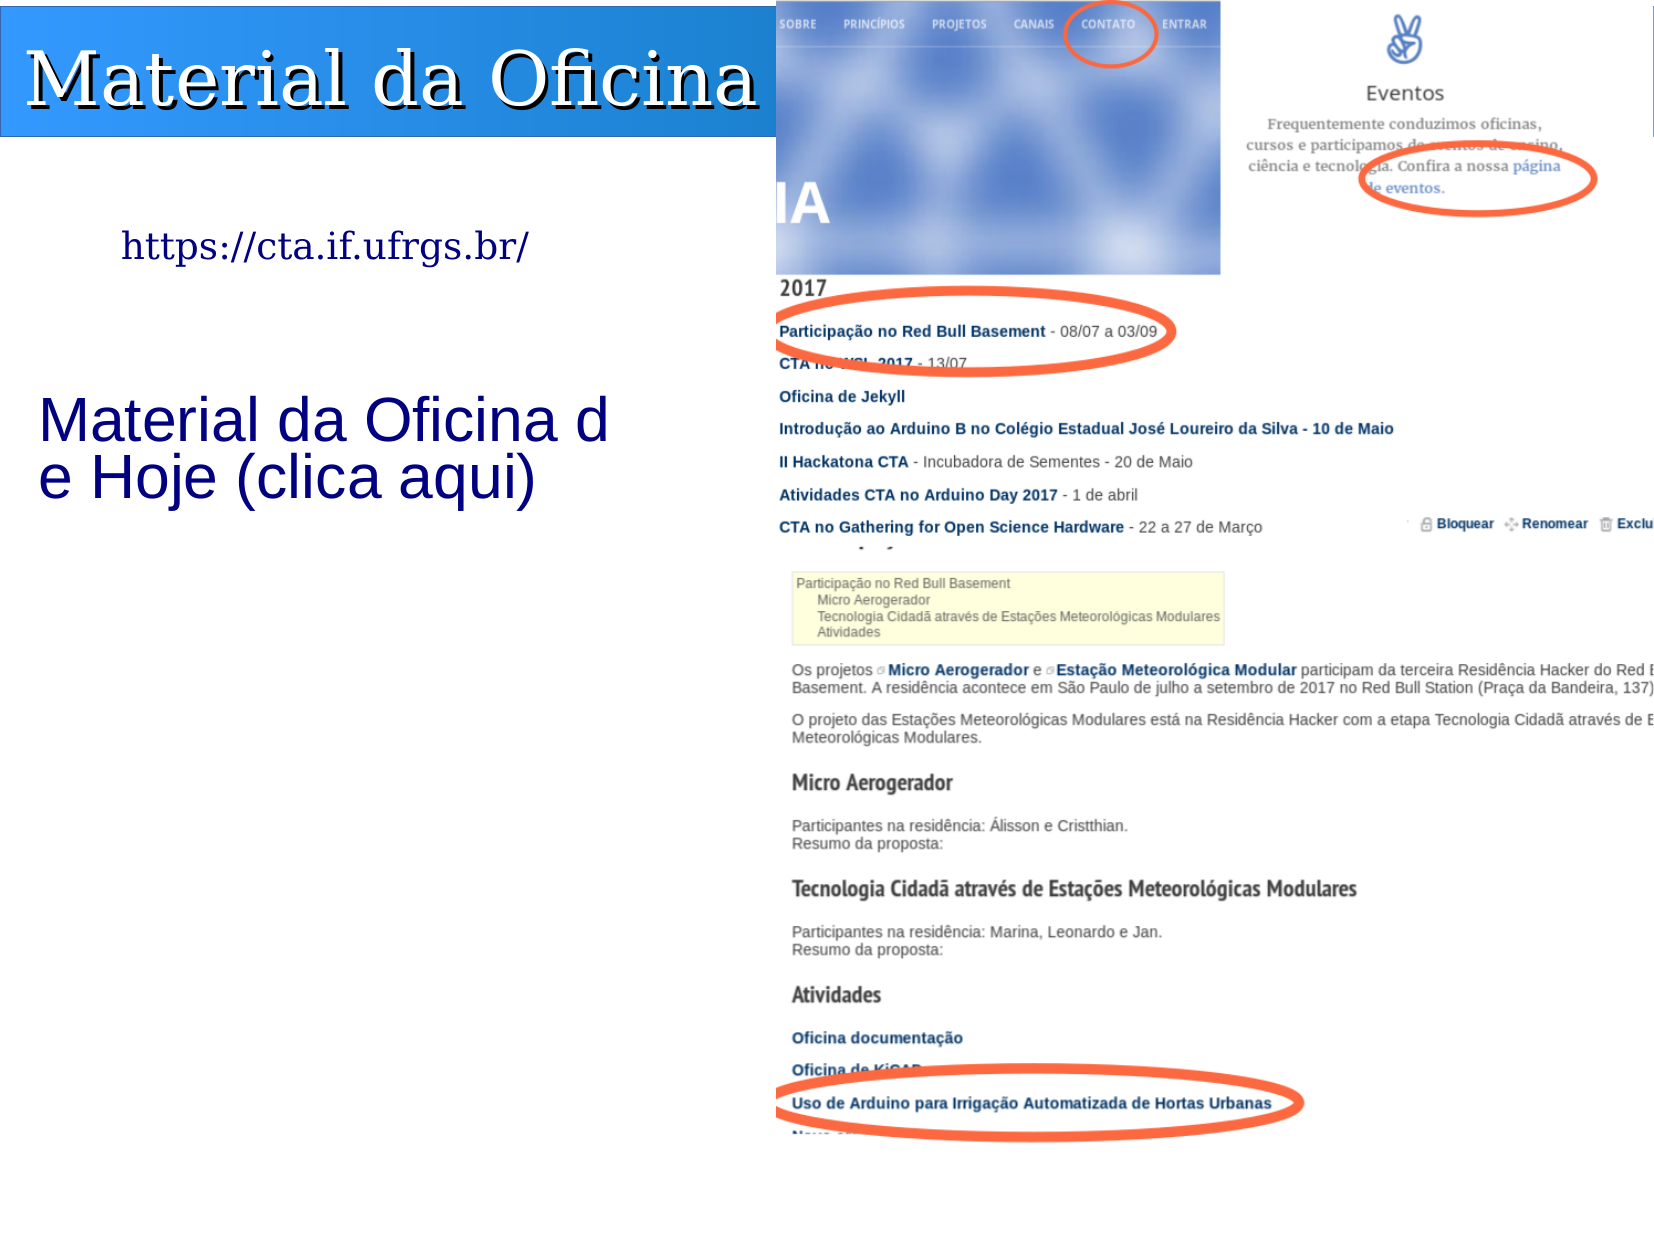

# Material da Oficina de Hoje
https://cta.if.ufrgs.br/
Material da Oficina de Hoje (clica aqui)